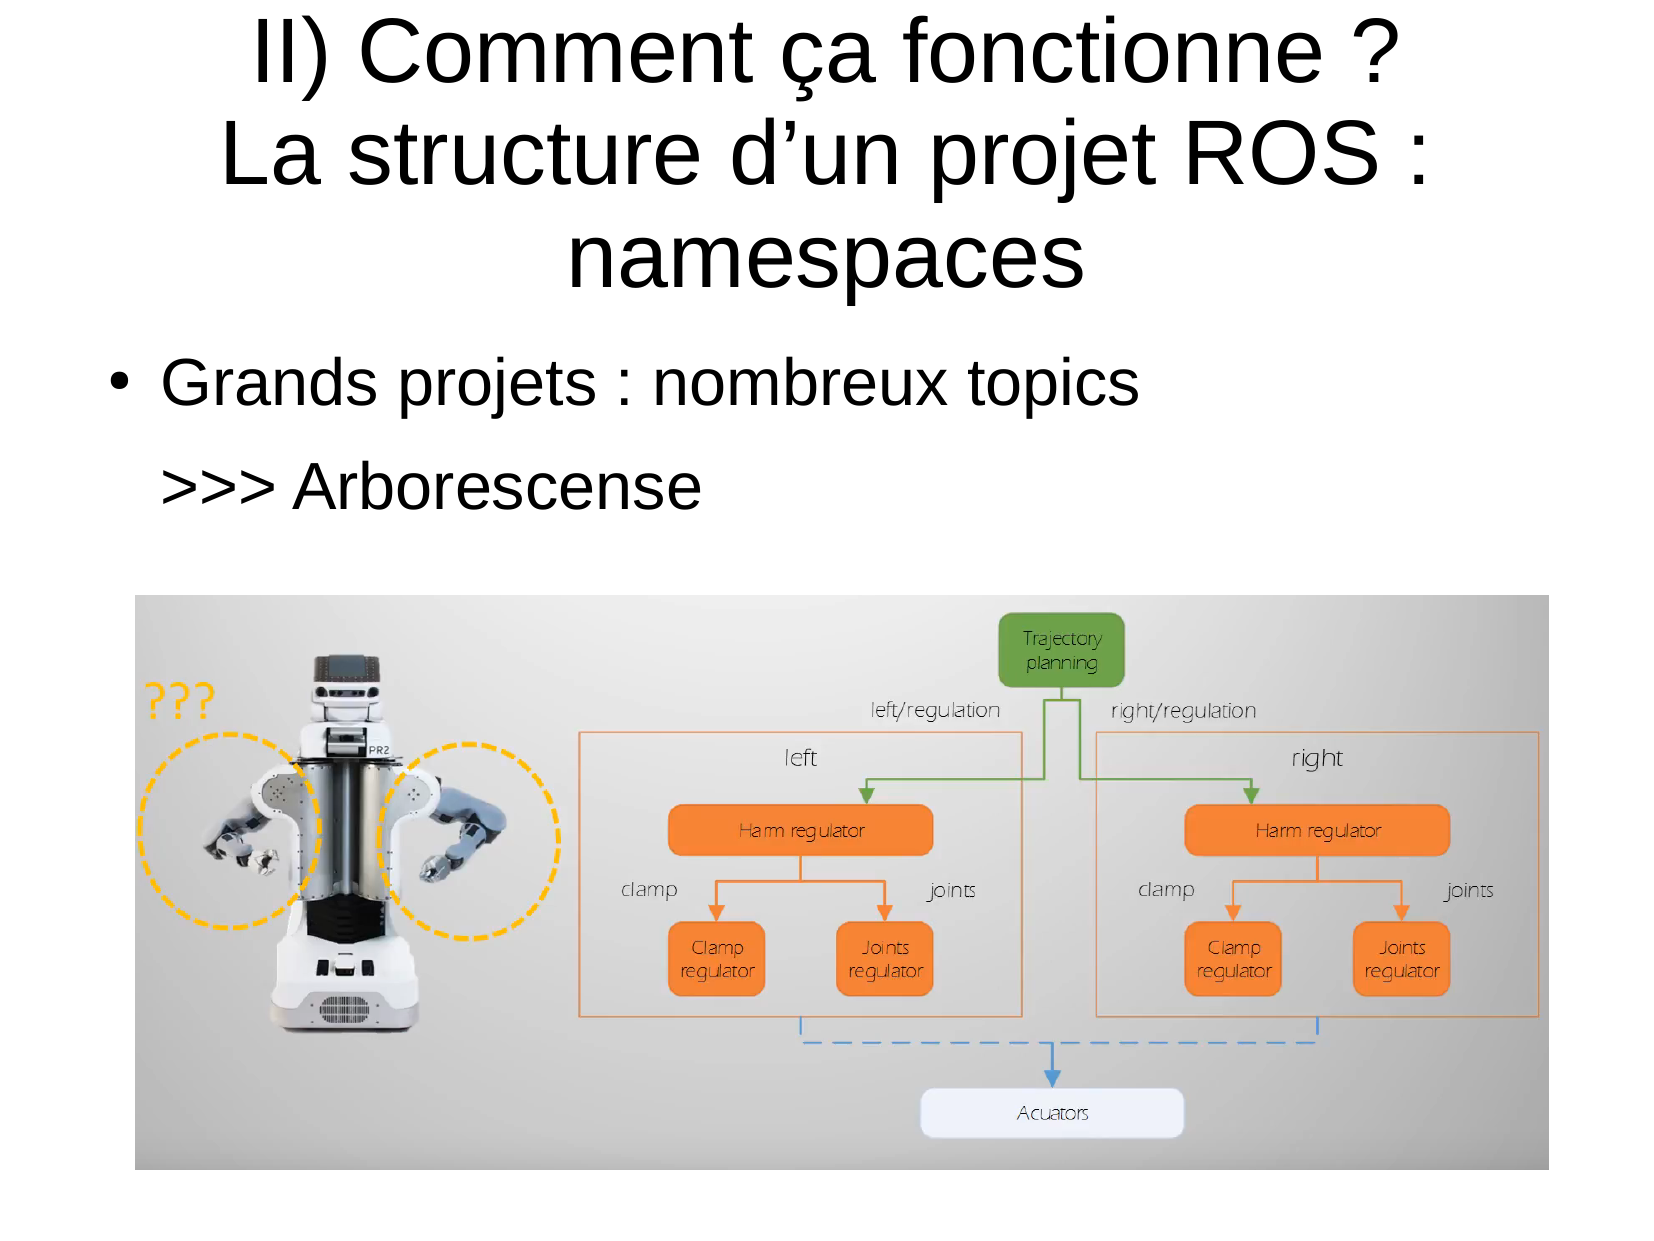

II) Comment ça fonctionne ?
La structure d’un projet ROS : namespaces
# Grands projets : nombreux topics
>>> Arborescense